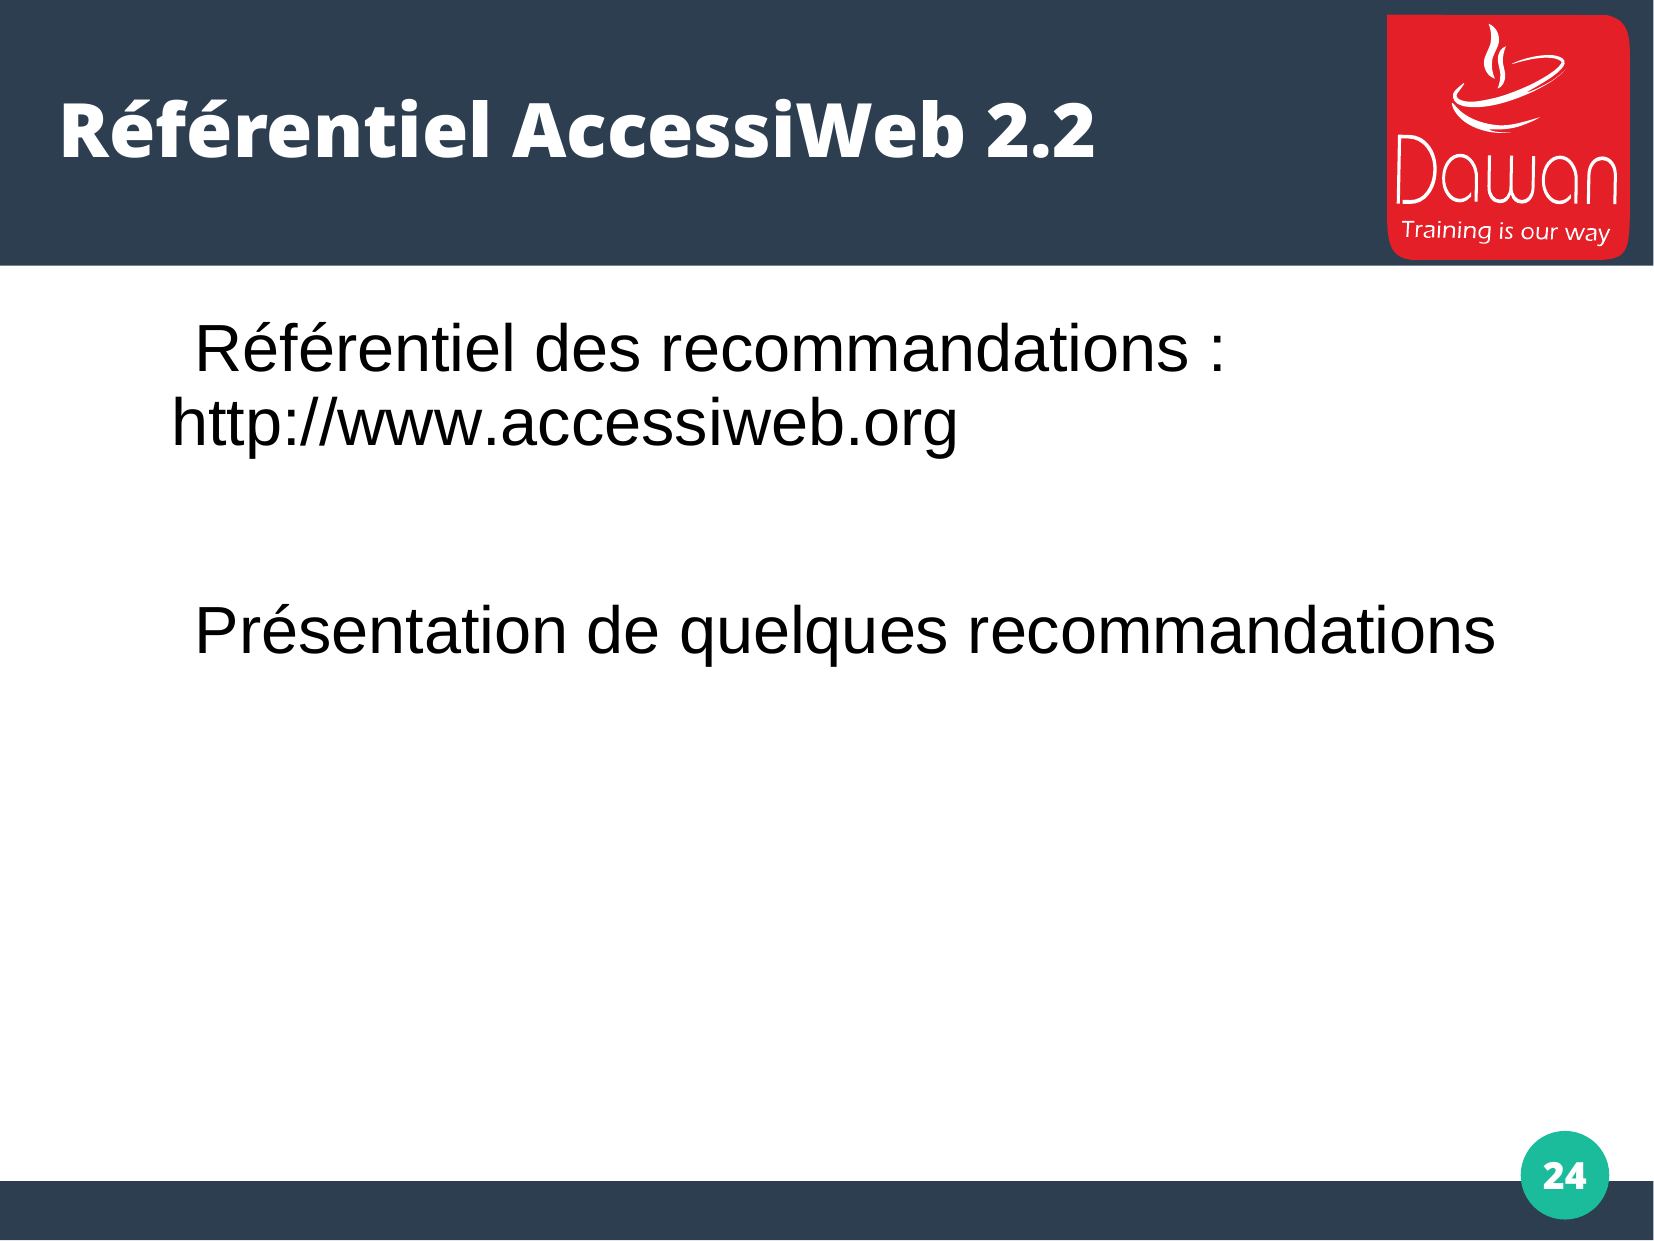

# Référentiel AccessiWeb 2.2
Référentiel des recommandations :
http://www.accessiweb.org
Présentation de quelques recommandations
24